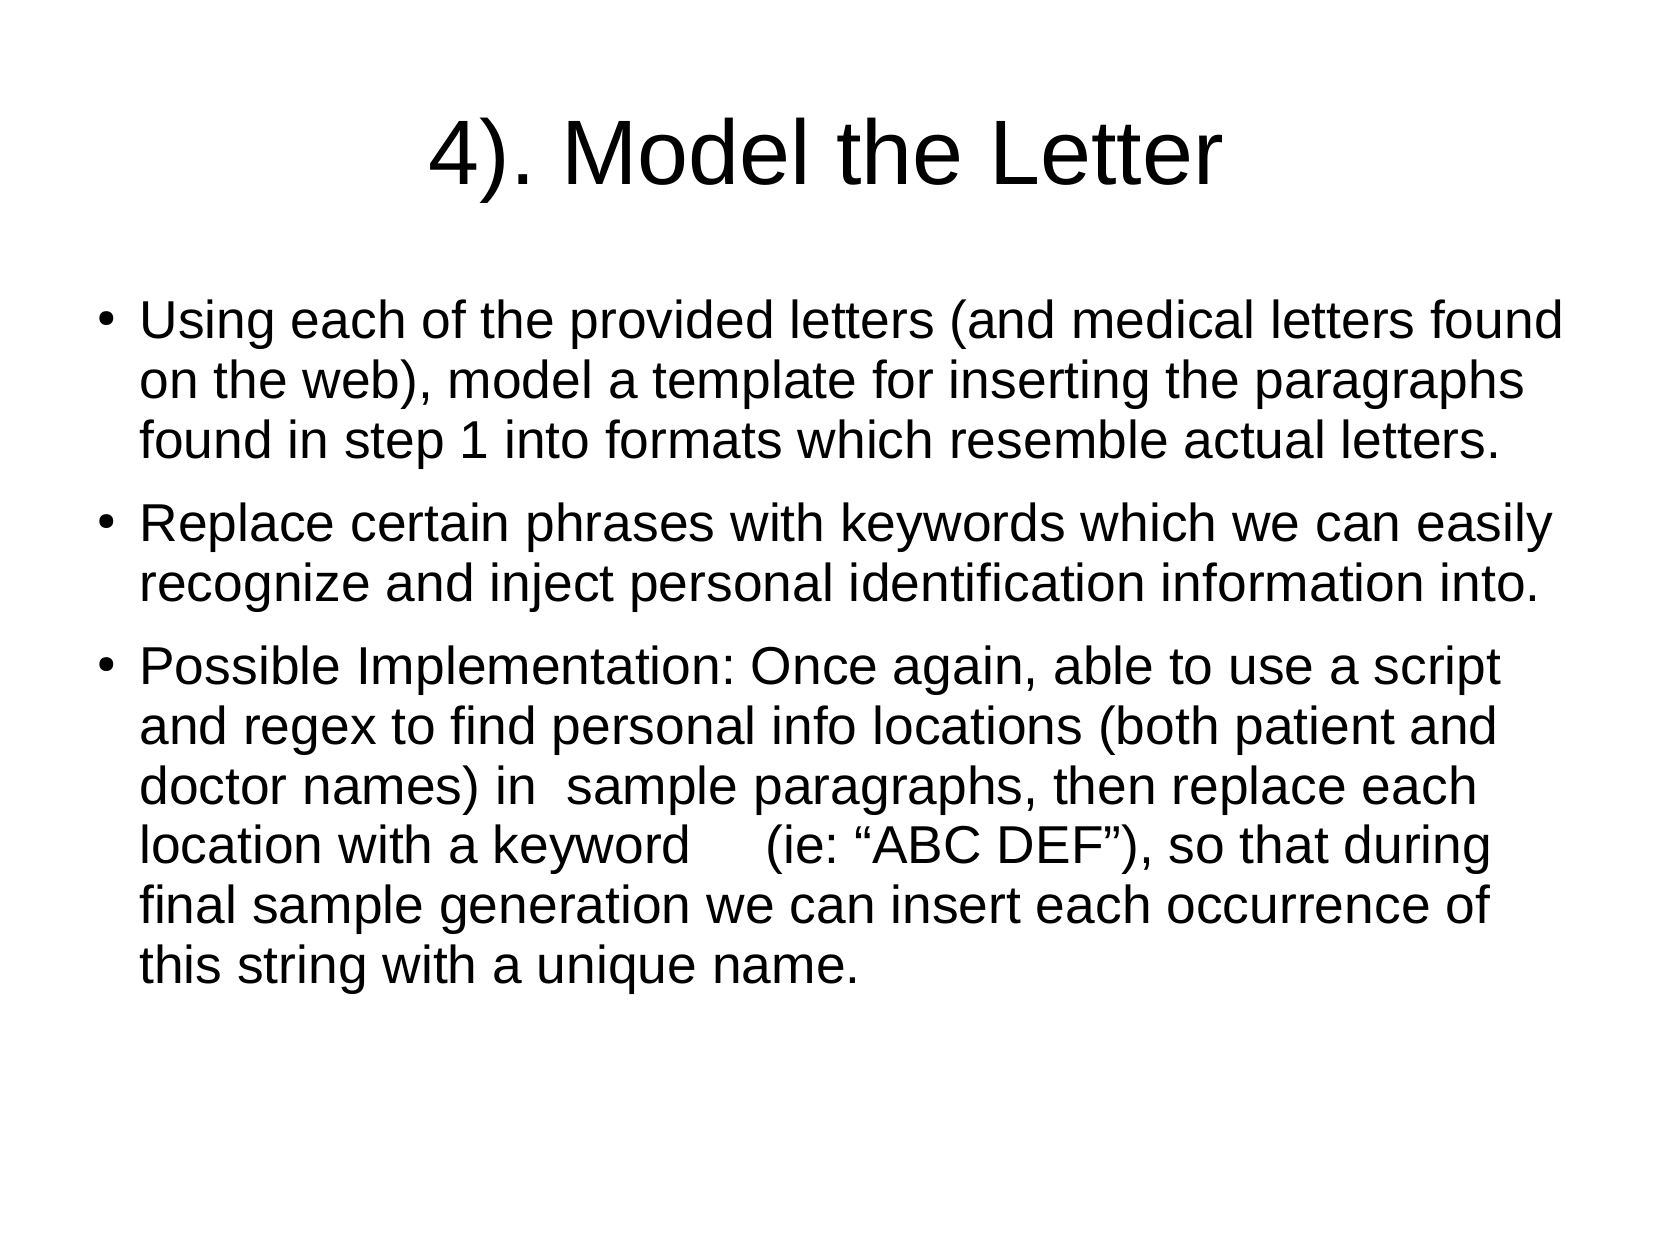

# 4). Model the Letter
Using each of the provided letters (and medical letters found on the web), model a template for inserting the paragraphs found in step 1 into formats which resemble actual letters.
Replace certain phrases with keywords which we can easily recognize and inject personal identification information into.
Possible Implementation: Once again, able to use a script and regex to find personal info locations (both patient and doctor names) in sample paragraphs, then replace each location with a keyword (ie: “ABC DEF”), so that during final sample generation we can insert each occurrence of this string with a unique name.